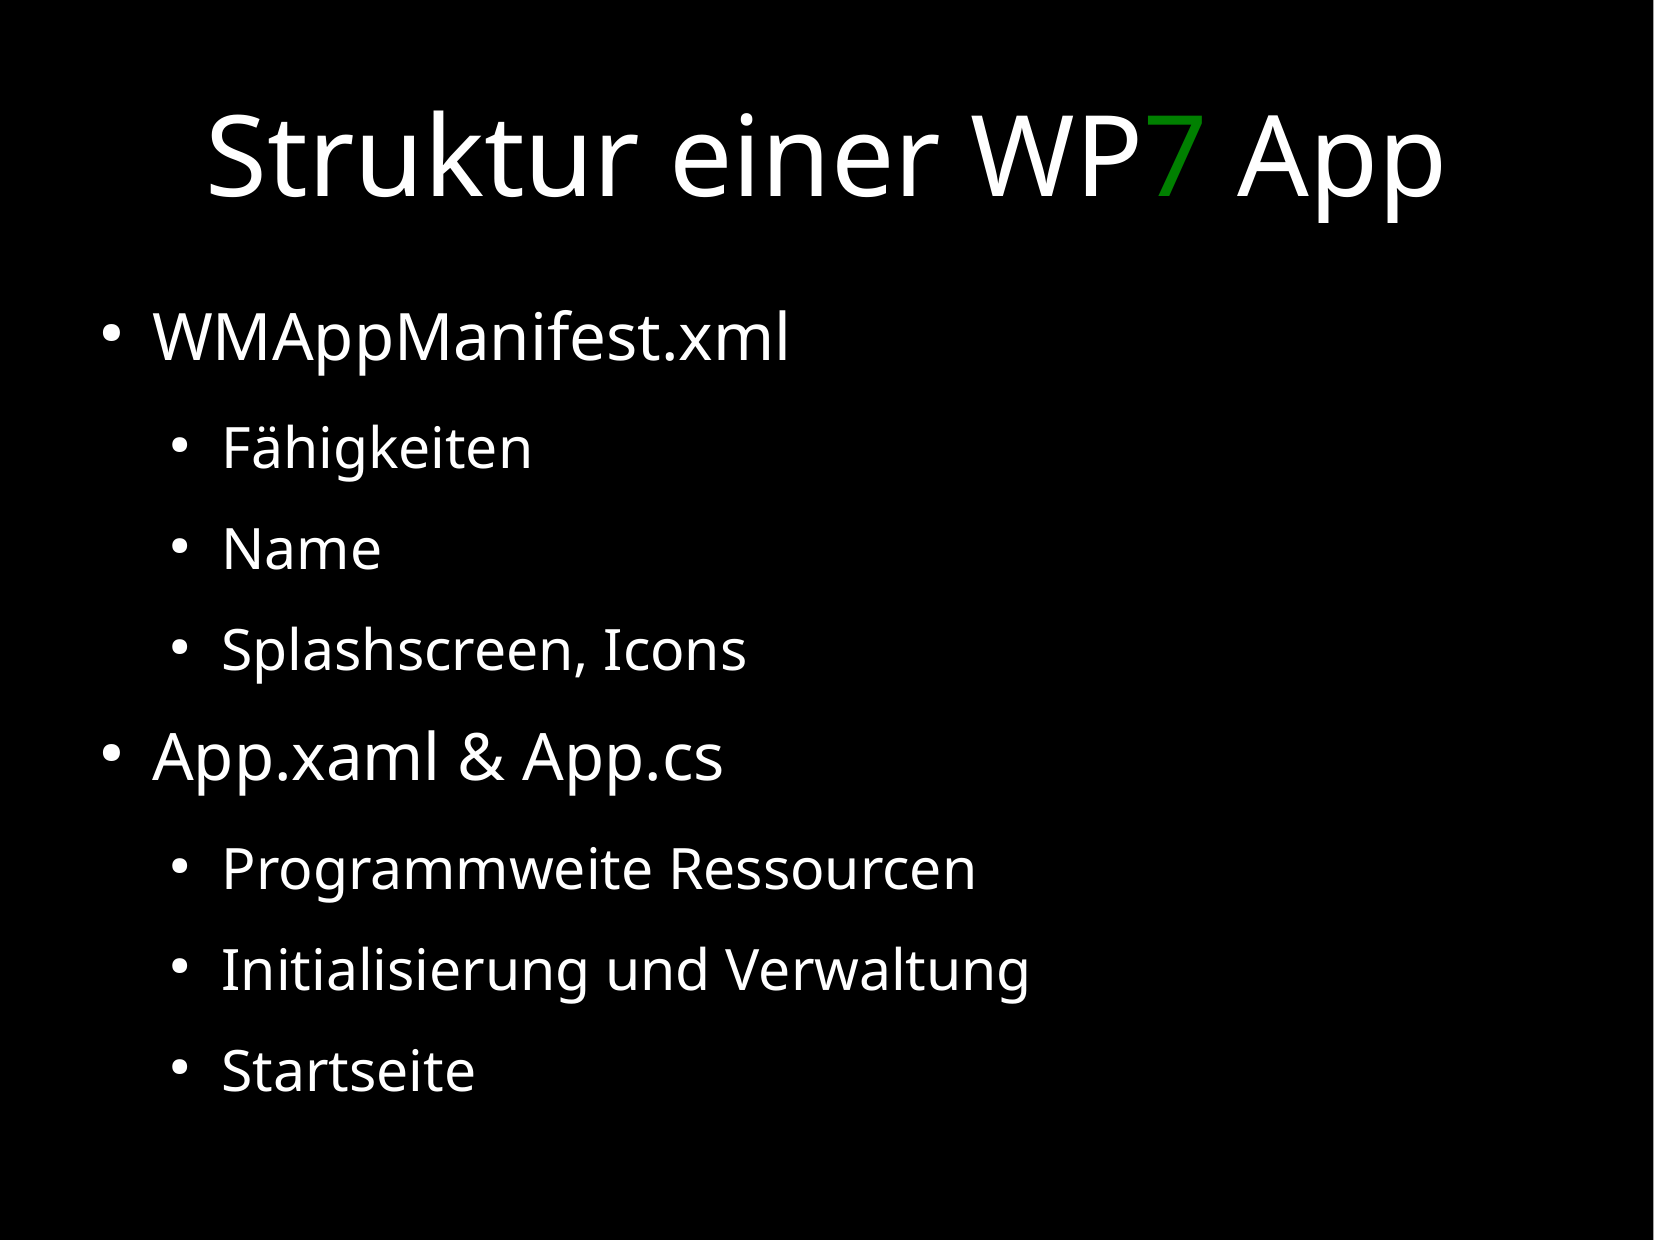

# Struktur einer WP7 App
WMAppManifest.xml
Fähigkeiten
Name
Splashscreen, Icons
App.xaml & App.cs
Programmweite Ressourcen
Initialisierung und Verwaltung
Startseite